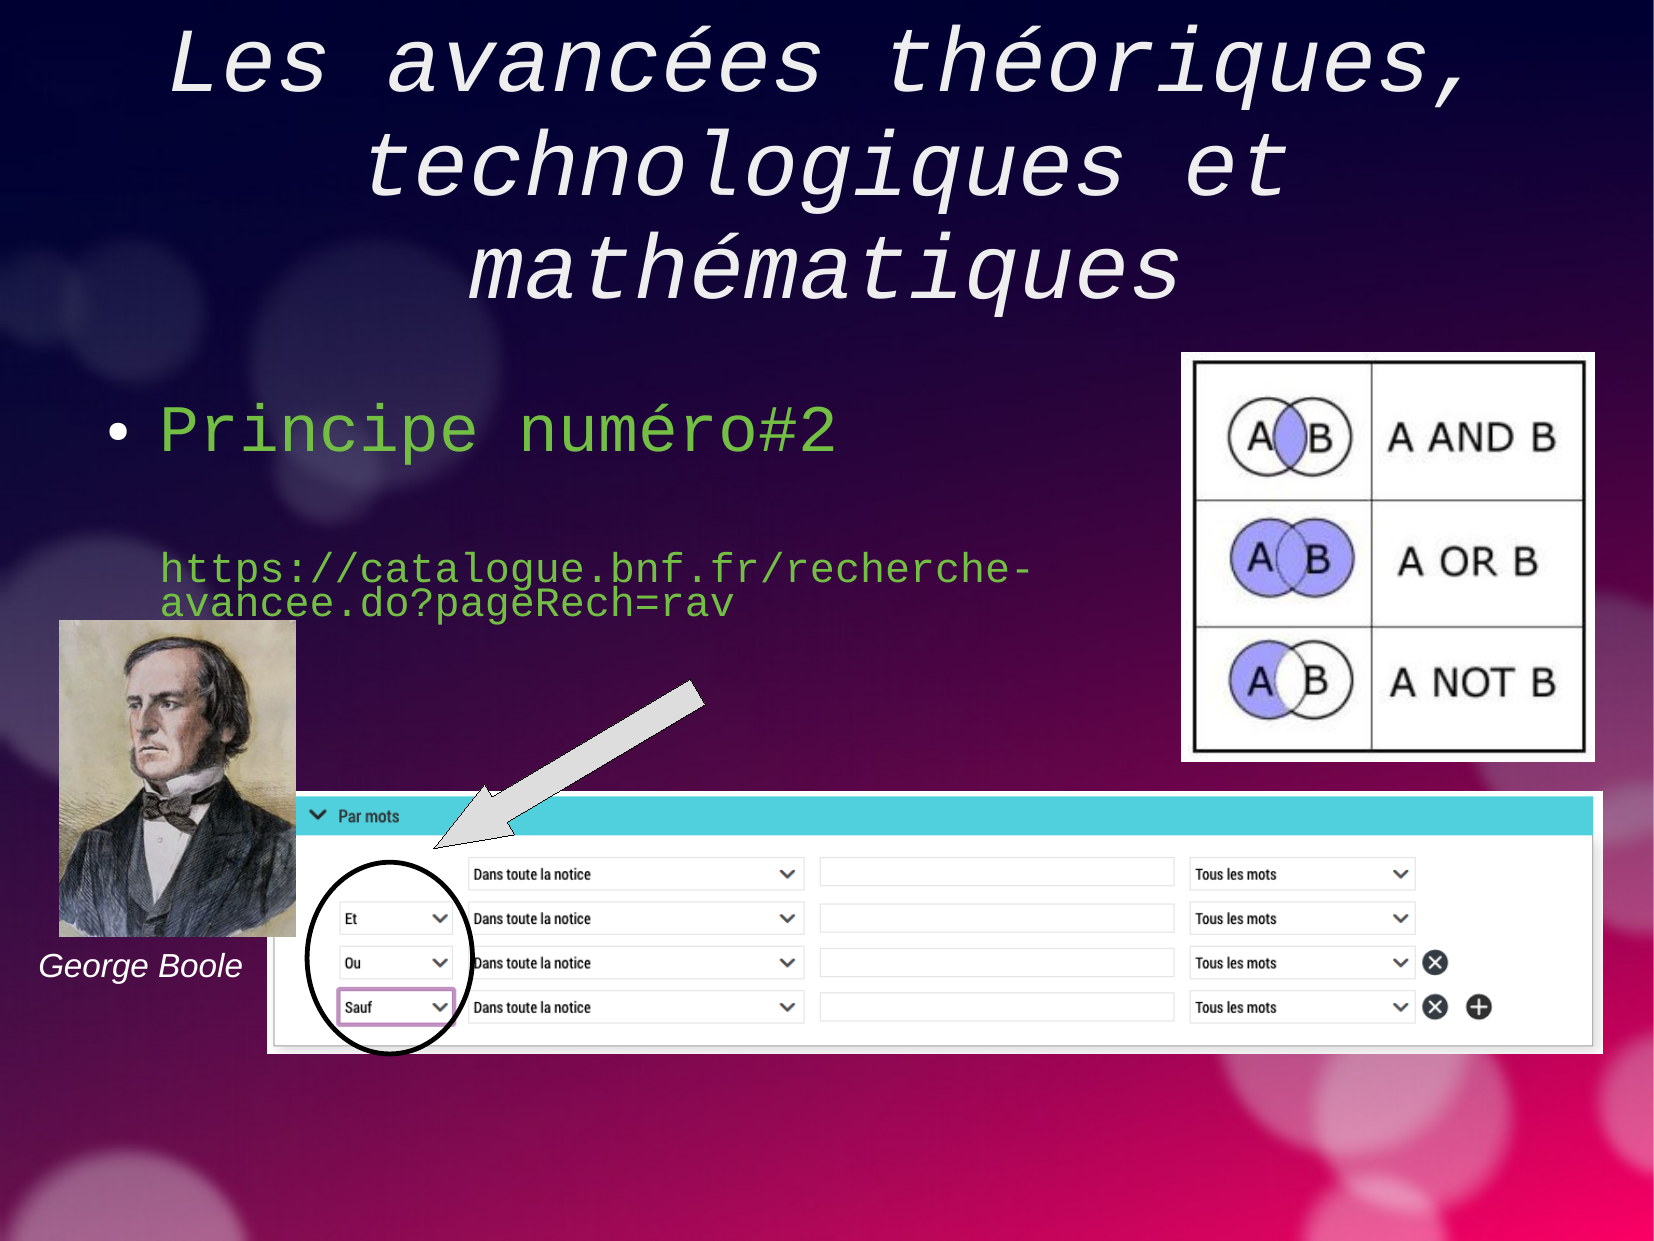

# Les avancées théoriques, technologiques et mathématiques
Principe numéro#2
 https://catalogue.bnf.fr/recherche-avancee.do?pageRech=rav
George Boole